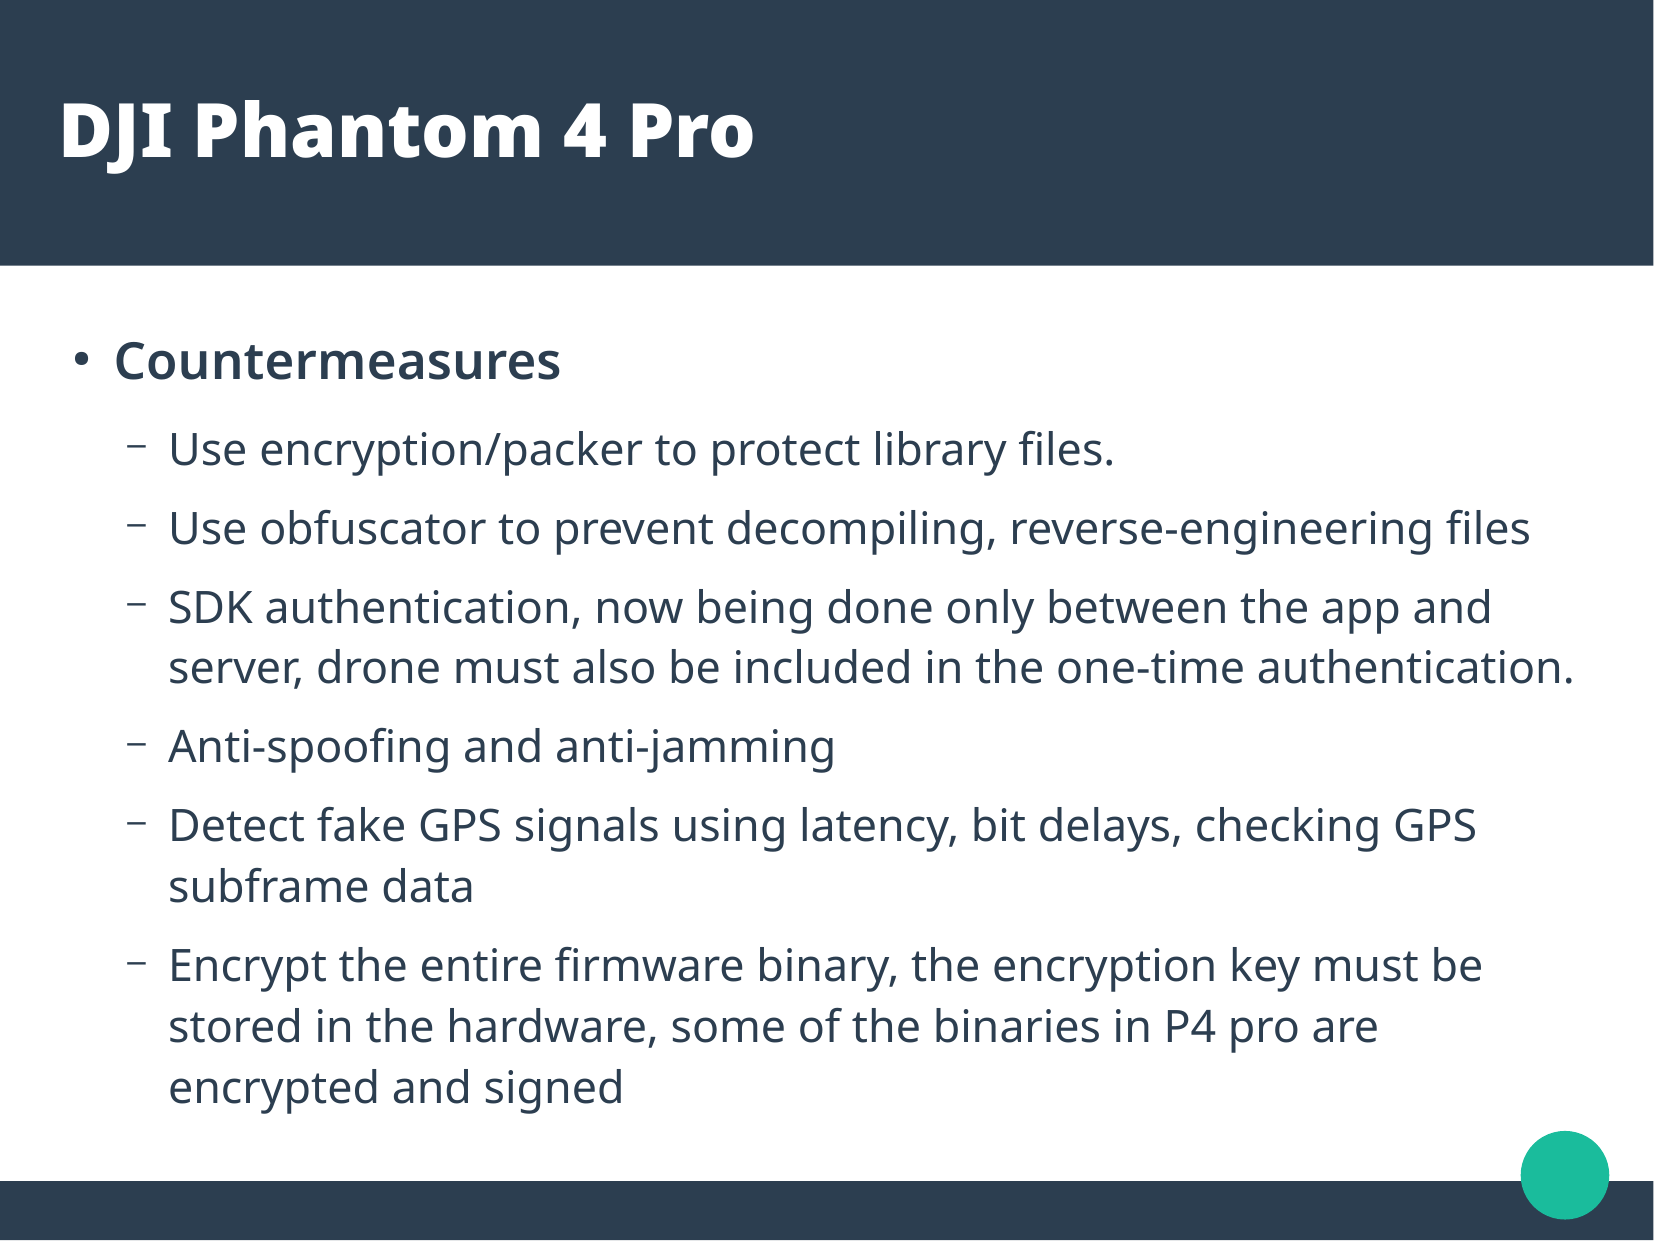

# DJI Phantom 4 Pro
Countermeasures
Use encryption/packer to protect library files.
Use obfuscator to prevent decompiling, reverse-engineering files
SDK authentication, now being done only between the app and server, drone must also be included in the one-time authentication.
Anti-spoofing and anti-jamming
Detect fake GPS signals using latency, bit delays, checking GPS subframe data
Encrypt the entire firmware binary, the encryption key must be stored in the hardware, some of the binaries in P4 pro are encrypted and signed